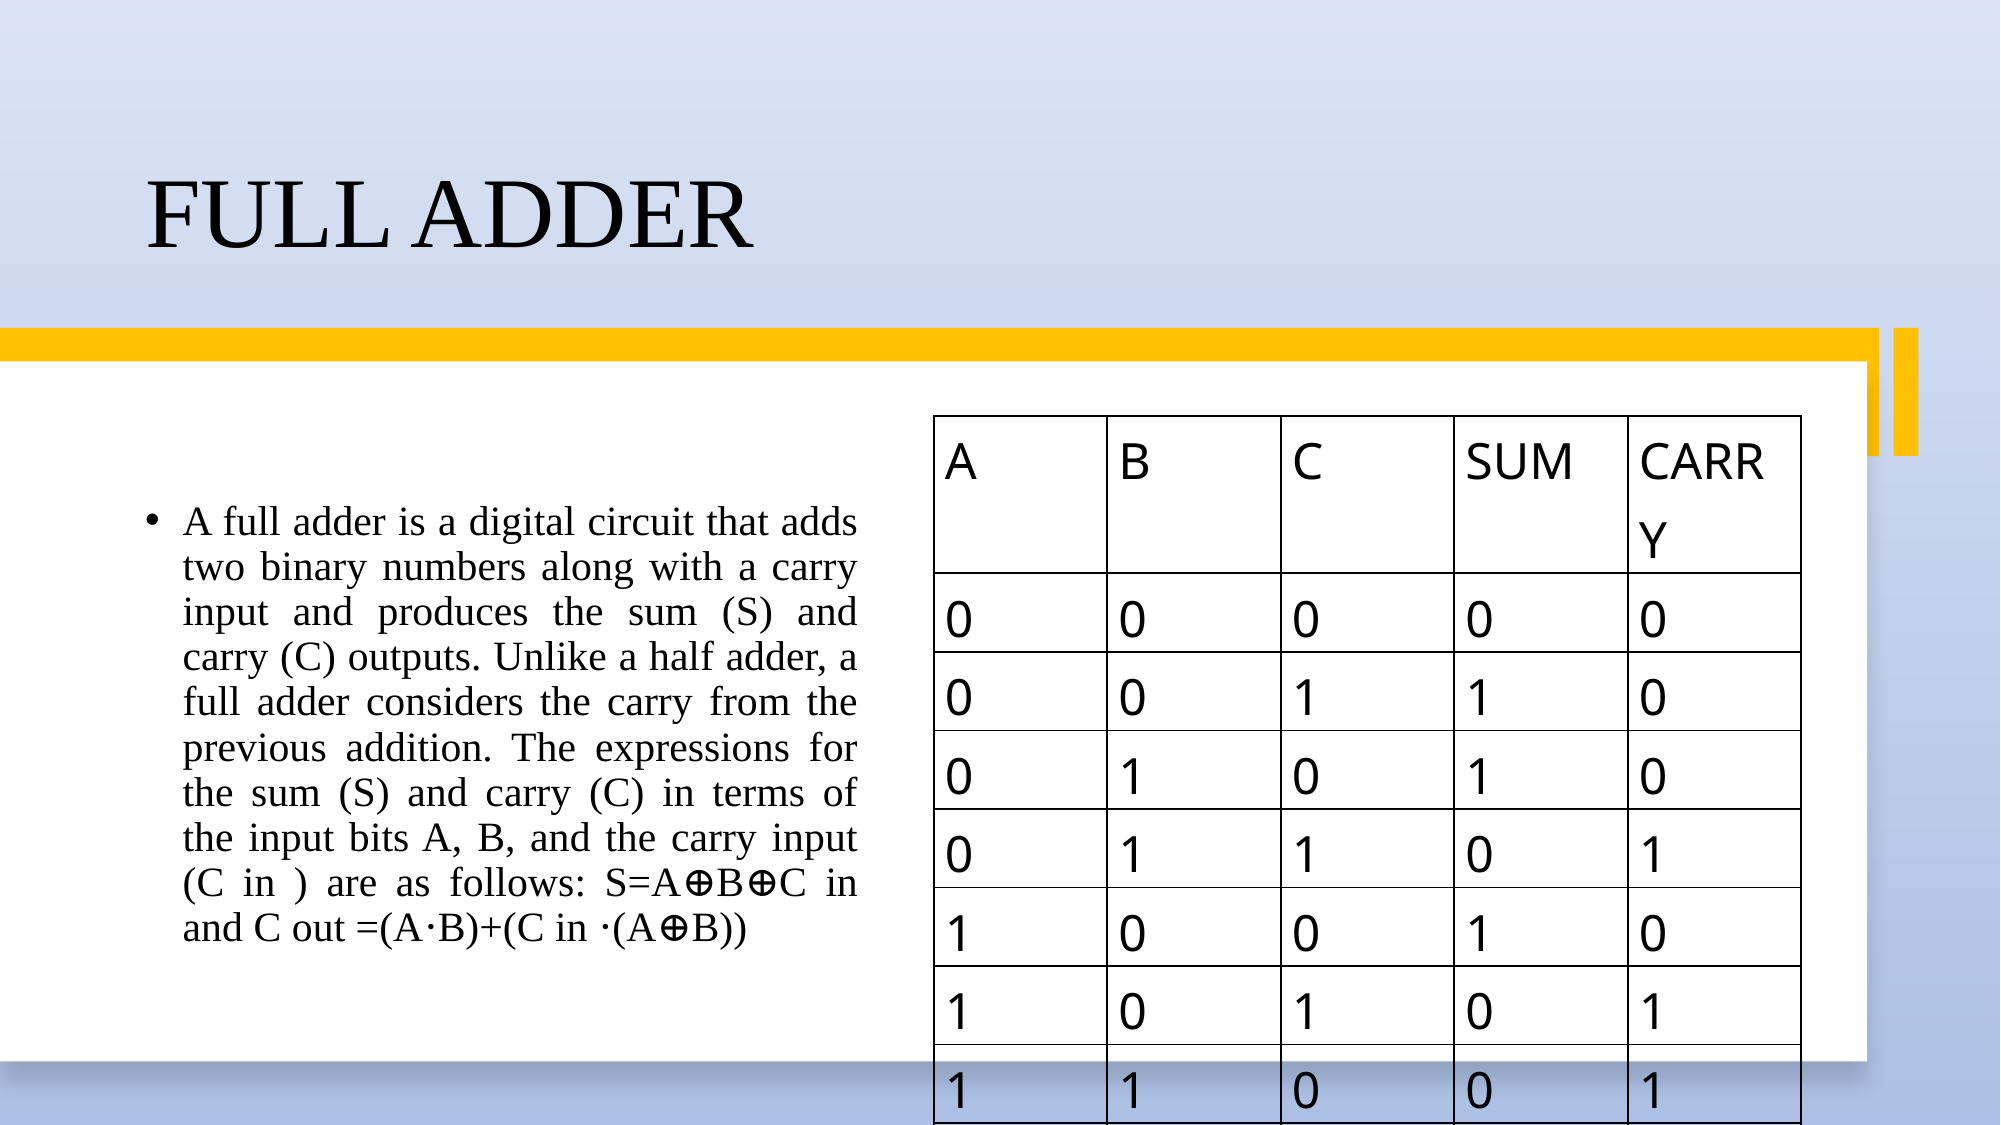

# FULL ADDER
| A | B | C | SUM | CARRY |
| --- | --- | --- | --- | --- |
| 0 | 0 | 0 | 0 | 0 |
| 0 | 0 | 1 | 1 | 0 |
| 0 | 1 | 0 | 1 | 0 |
| 0 | 1 | 1 | 0 | 1 |
| 1 | 0 | 0 | 1 | 0 |
| 1 | 0 | 1 | 0 | 1 |
| 1 | 1 | 0 | 0 | 1 |
| 1 | 1 | 1 | 1 | 1 |
A full adder is a digital circuit that adds two binary numbers along with a carry input and produces the sum (S) and carry (C) outputs. Unlike a half adder, a full adder considers the carry from the previous addition. The expressions for the sum (S) and carry (C) in terms of the input bits A, B, and the carry input (C in ) are as follows: S=A⊕B⊕C in and C out =(A⋅B)+(C in ⋅(A⊕B))